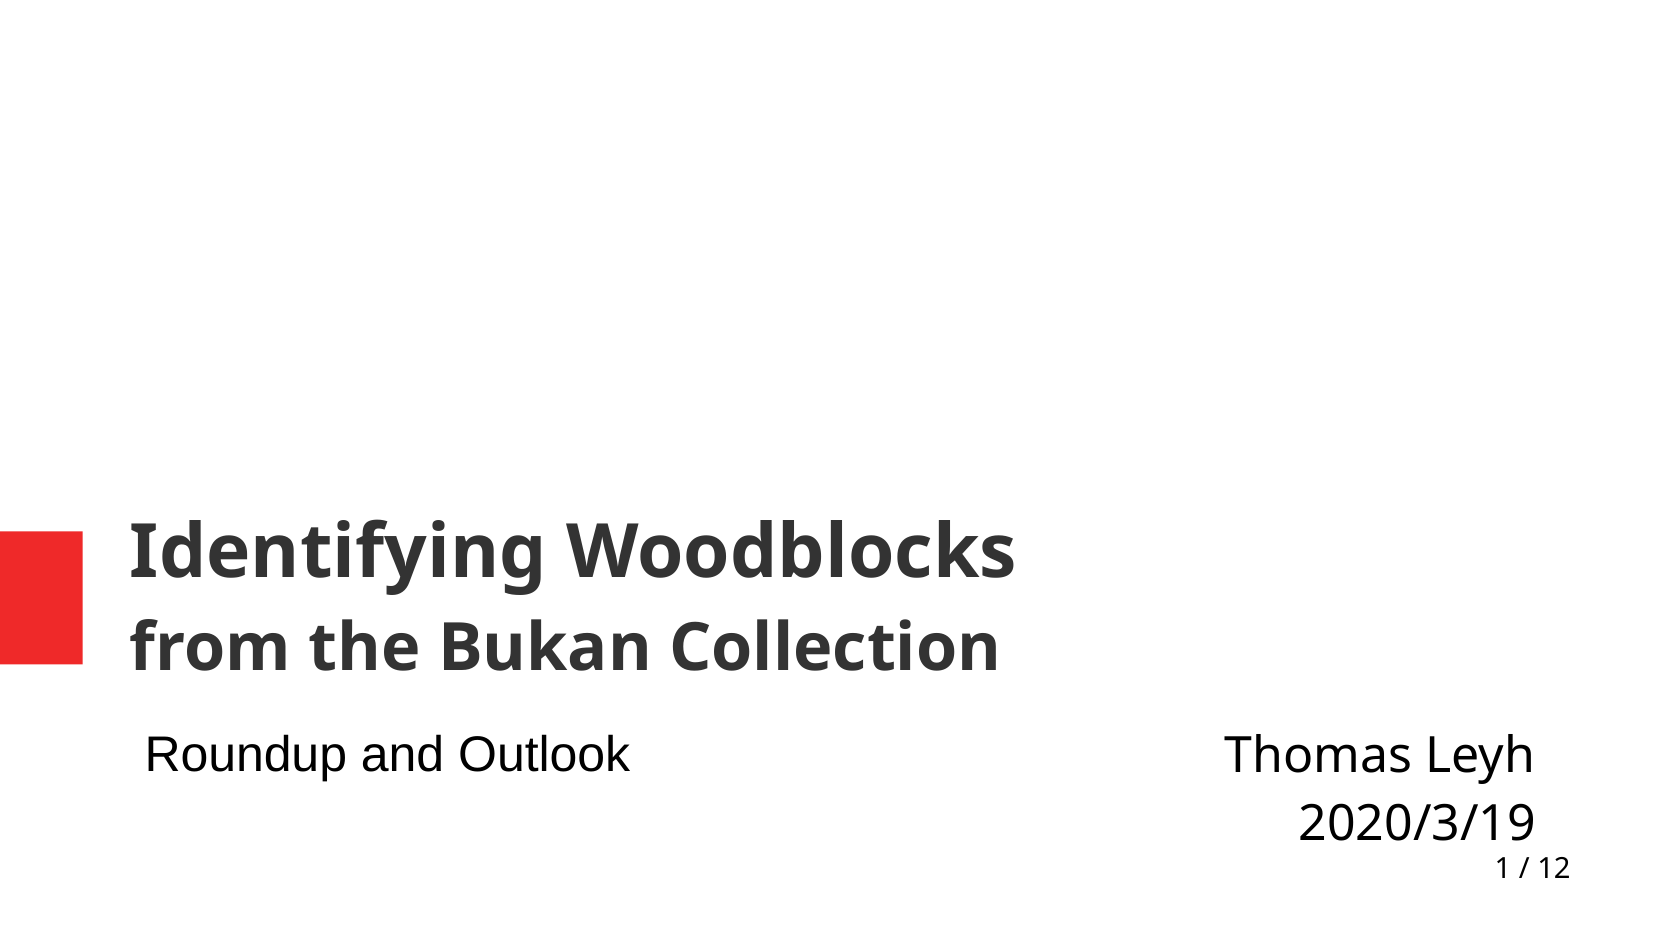

# Identifying Woodblocks from the Bukan Collection
Thomas Leyh
2020/3/19
Roundup and Outlook
1